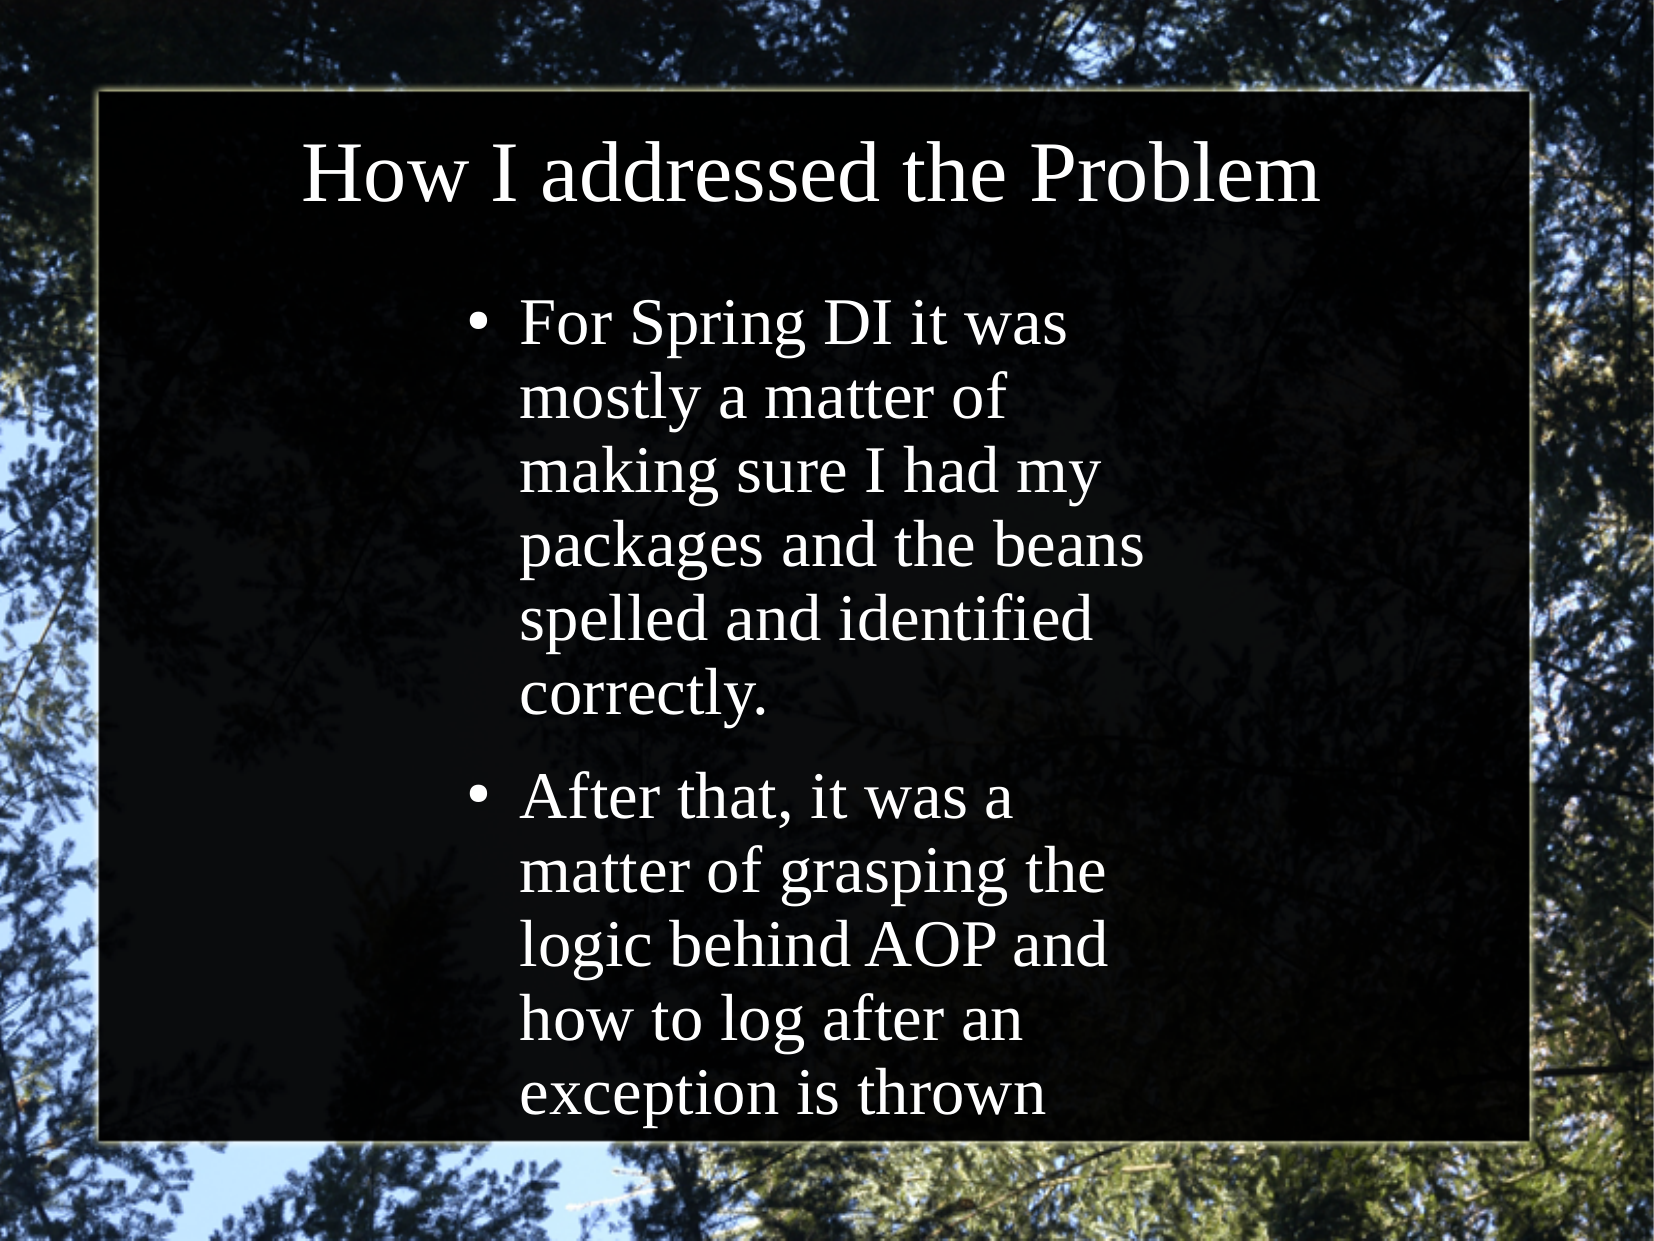

# How I addressed the Problem
For Spring DI it was mostly a matter of making sure I had my packages and the beans spelled and identified correctly.
After that, it was a matter of grasping the logic behind AOP and how to log after an exception is thrown